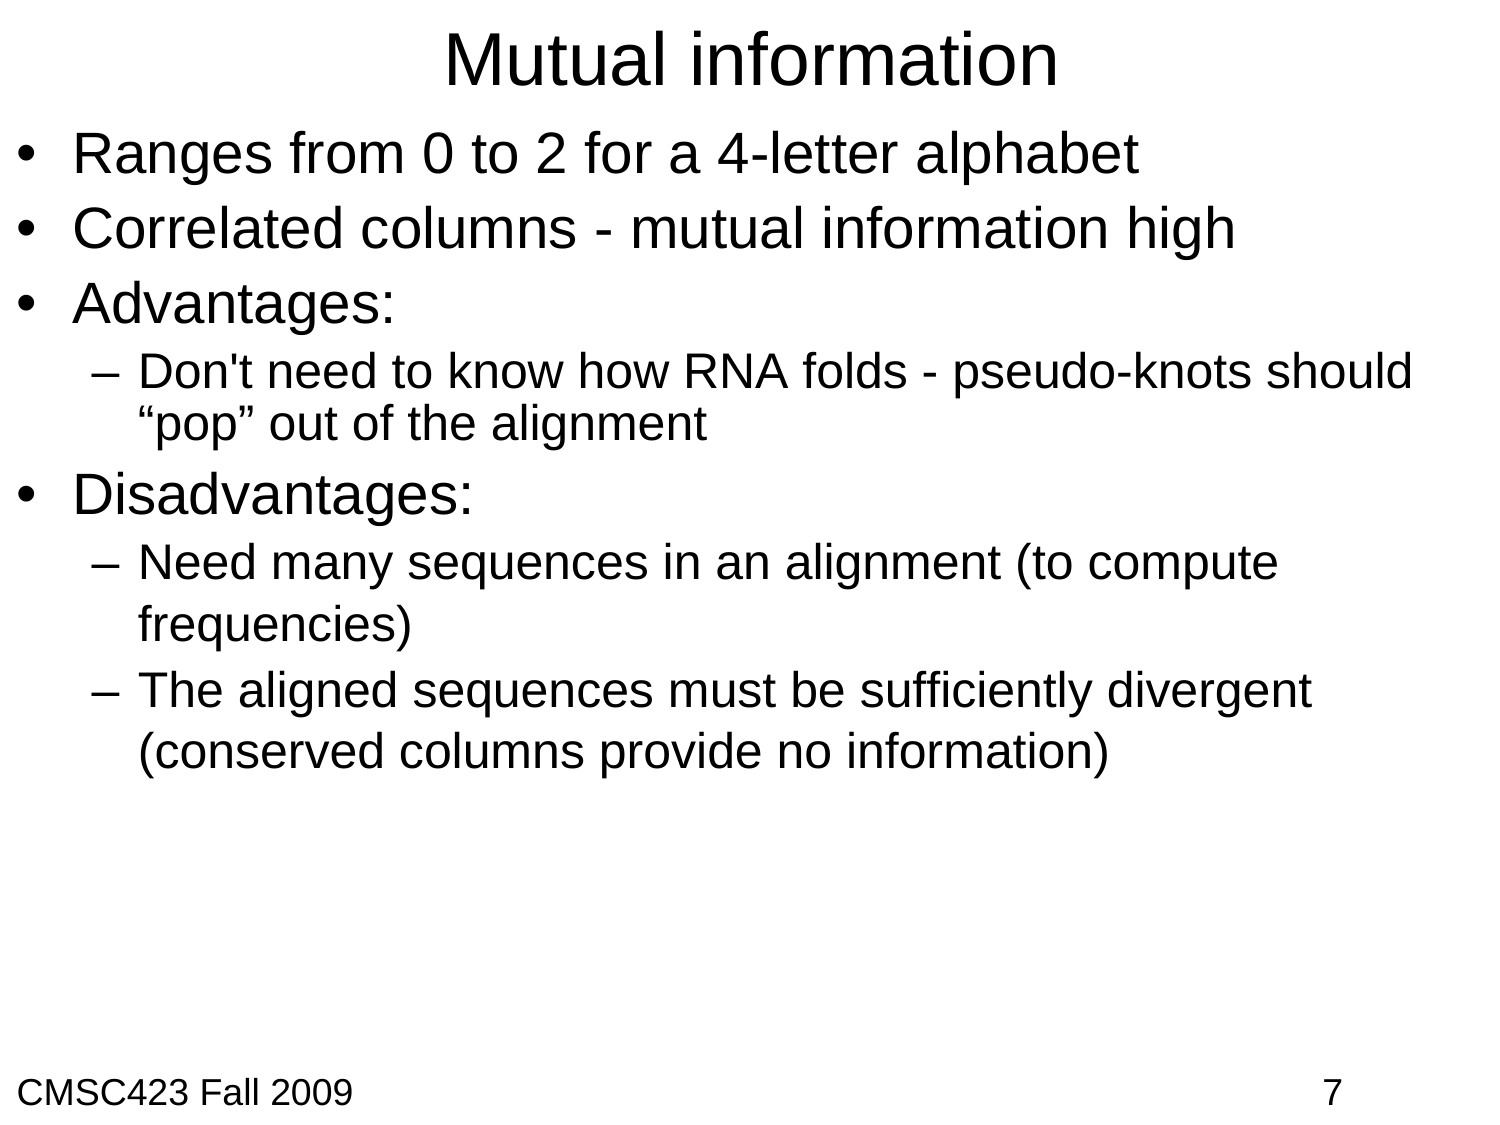

# Mutual information
Ranges from 0 to 2 for a 4-letter alphabet
Correlated columns - mutual information high
Advantages:
Don't need to know how RNA folds - pseudo-knots should “pop” out of the alignment
Disadvantages:
Need many sequences in an alignment (to compute frequencies)‏
The aligned sequences must be sufficiently divergent (conserved columns provide no information)‏
CMSC423 Fall 2009
7